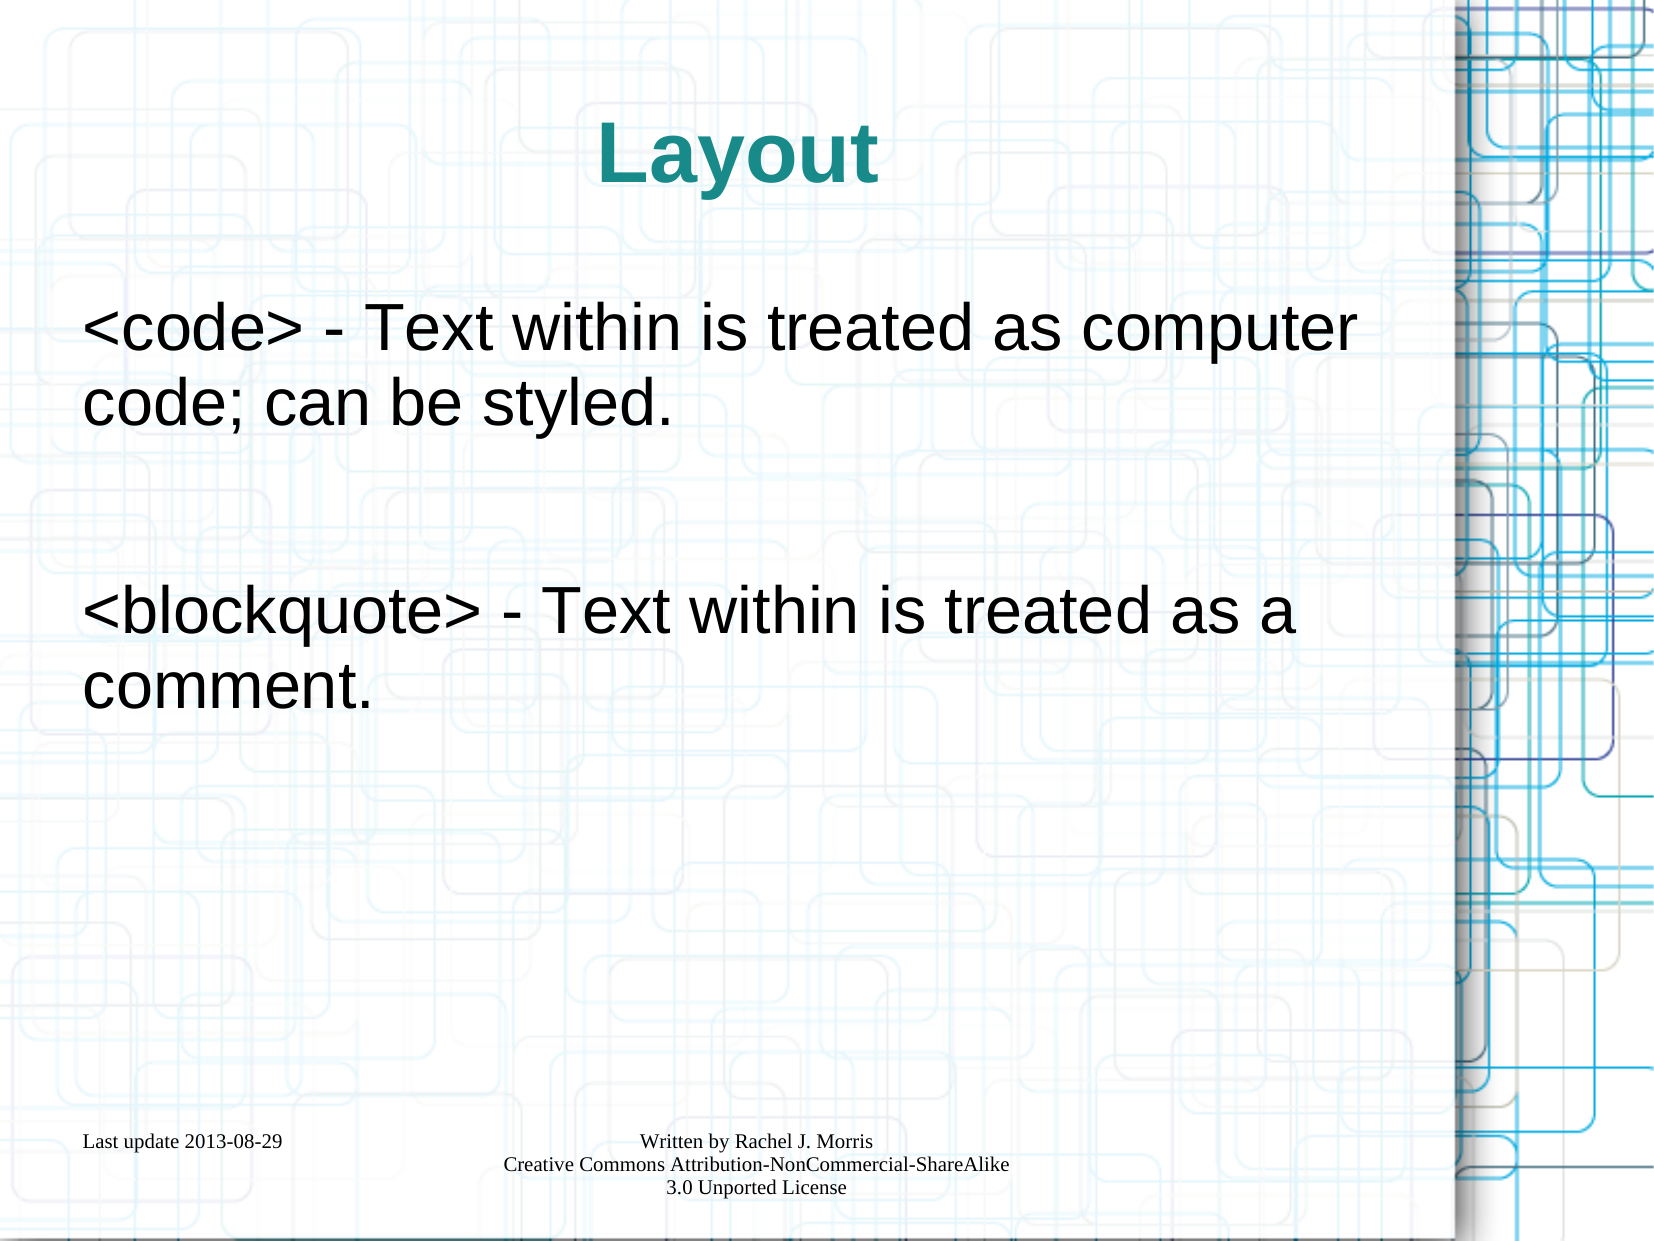

# Layout
<code> - Text within is treated as computer code; can be styled.
<blockquote> - Text within is treated as a comment.